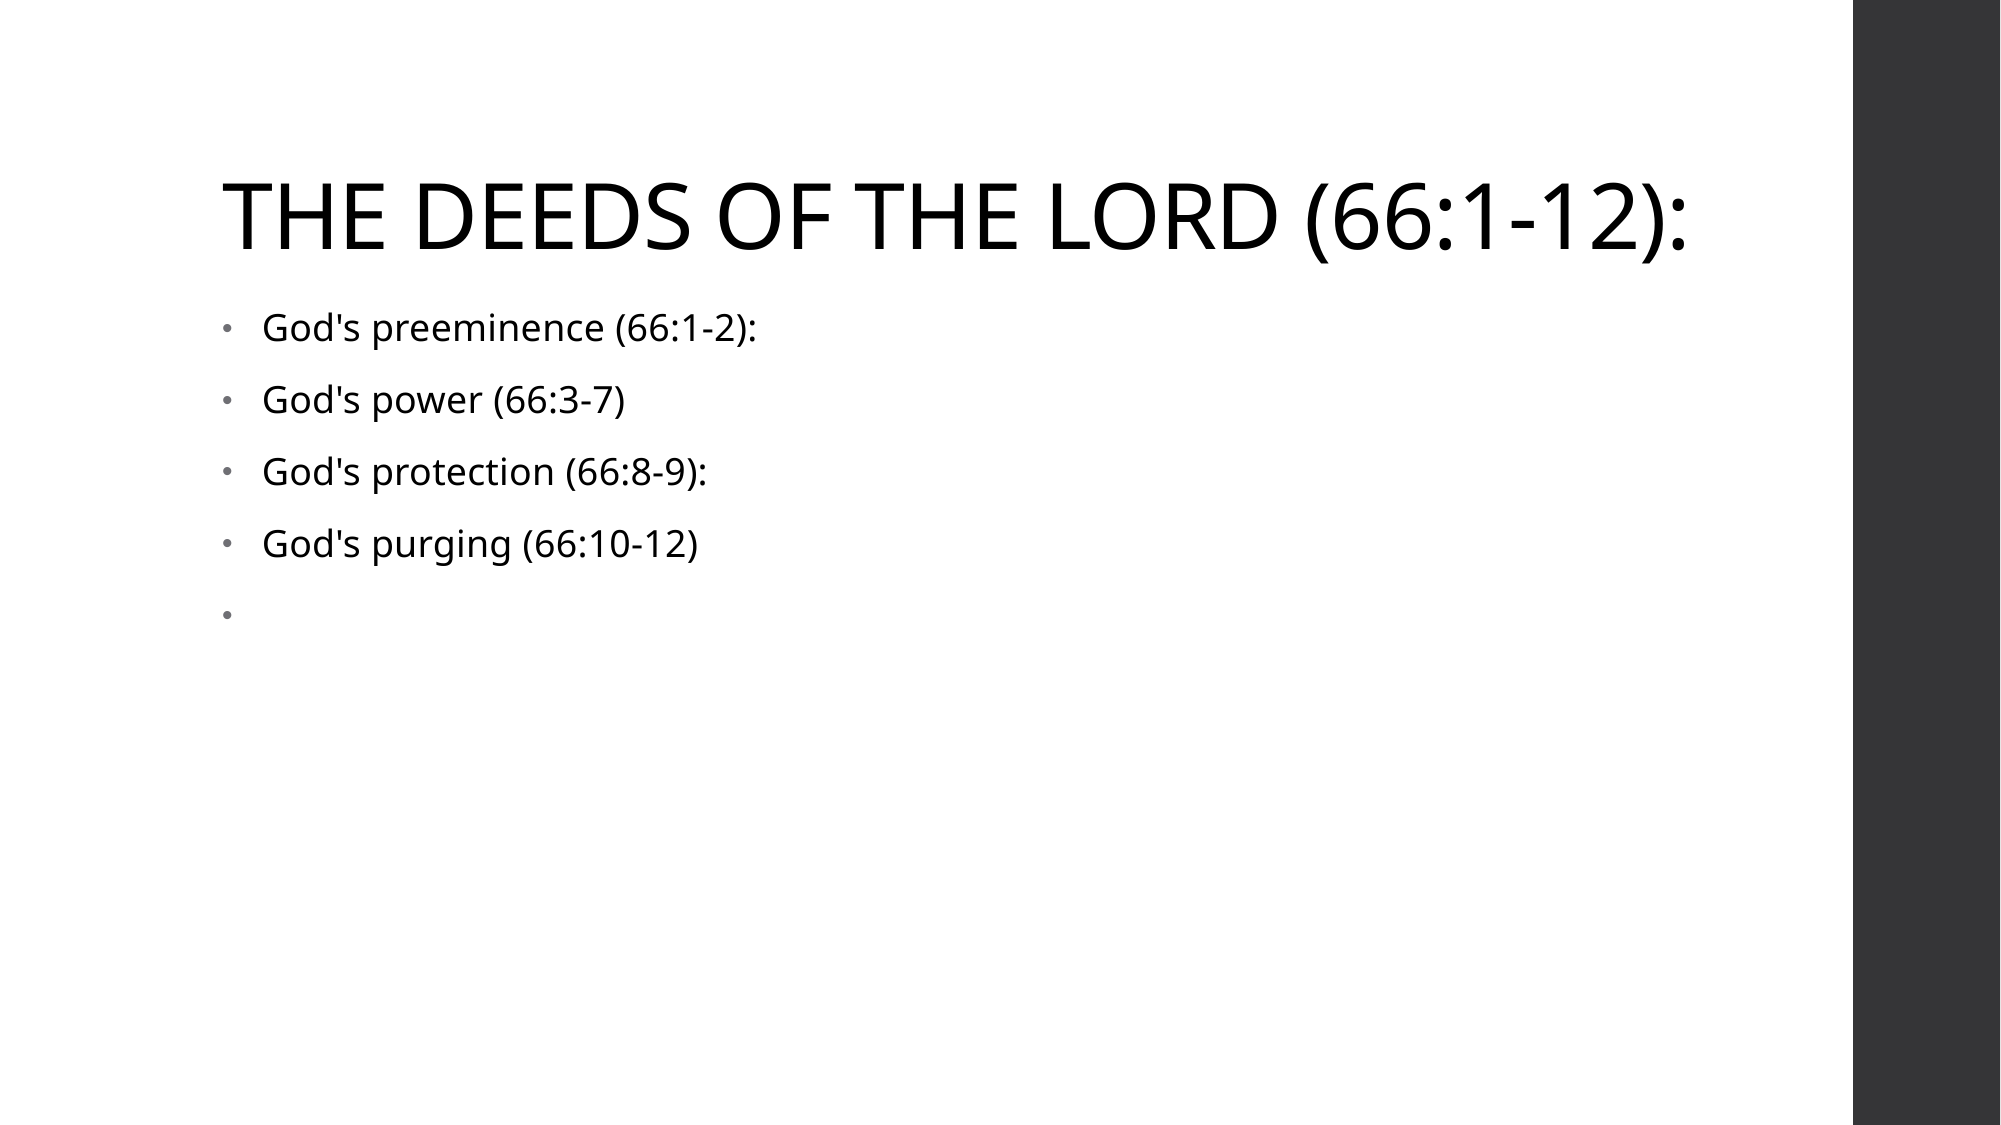

# THE DEEDS OF THE LORD (66:1-12):
 God's preeminence (66:1-2):
 God's power (66:3-7)
 God's protection (66:8-9):
 God's purging (66:10-12)